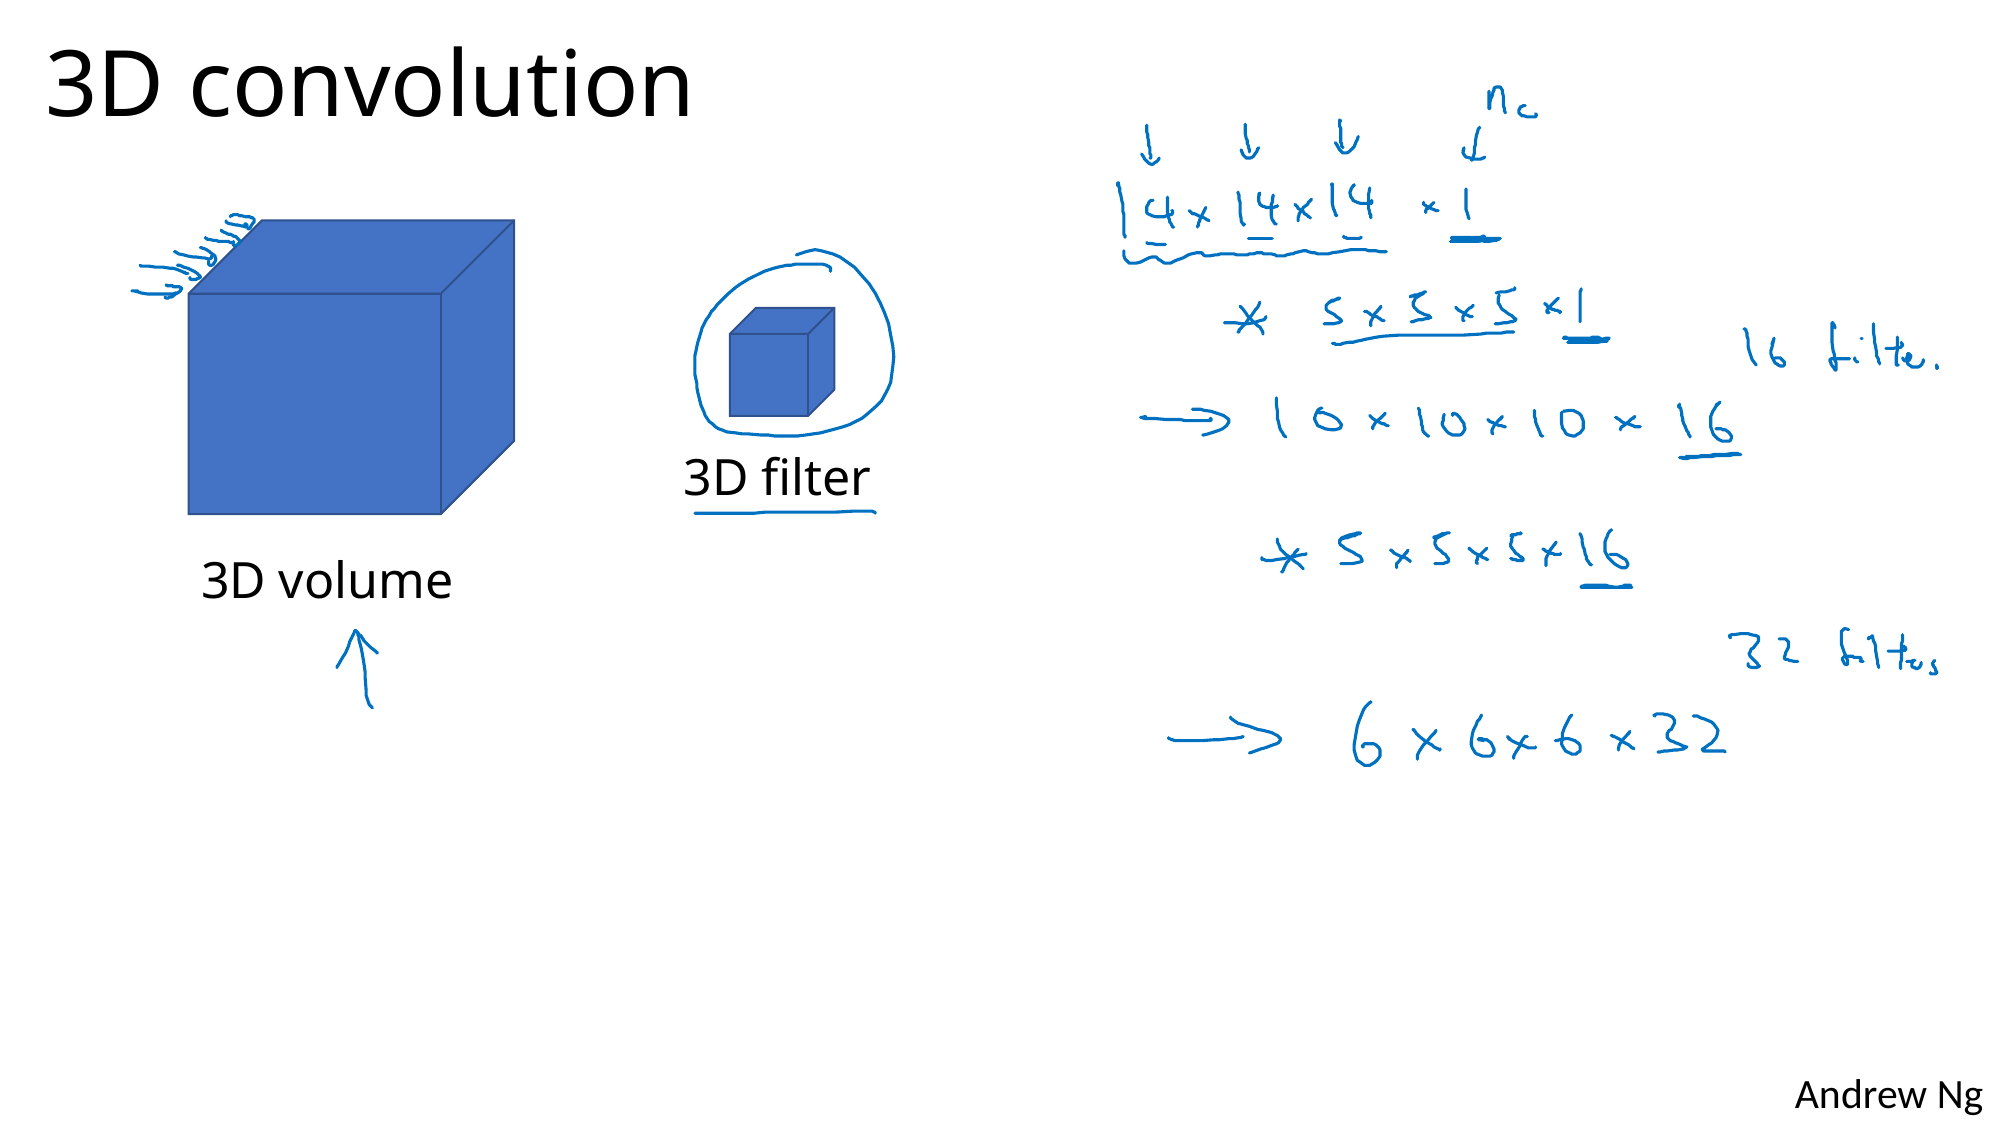

# 3D convolution
3D filter
3D volume